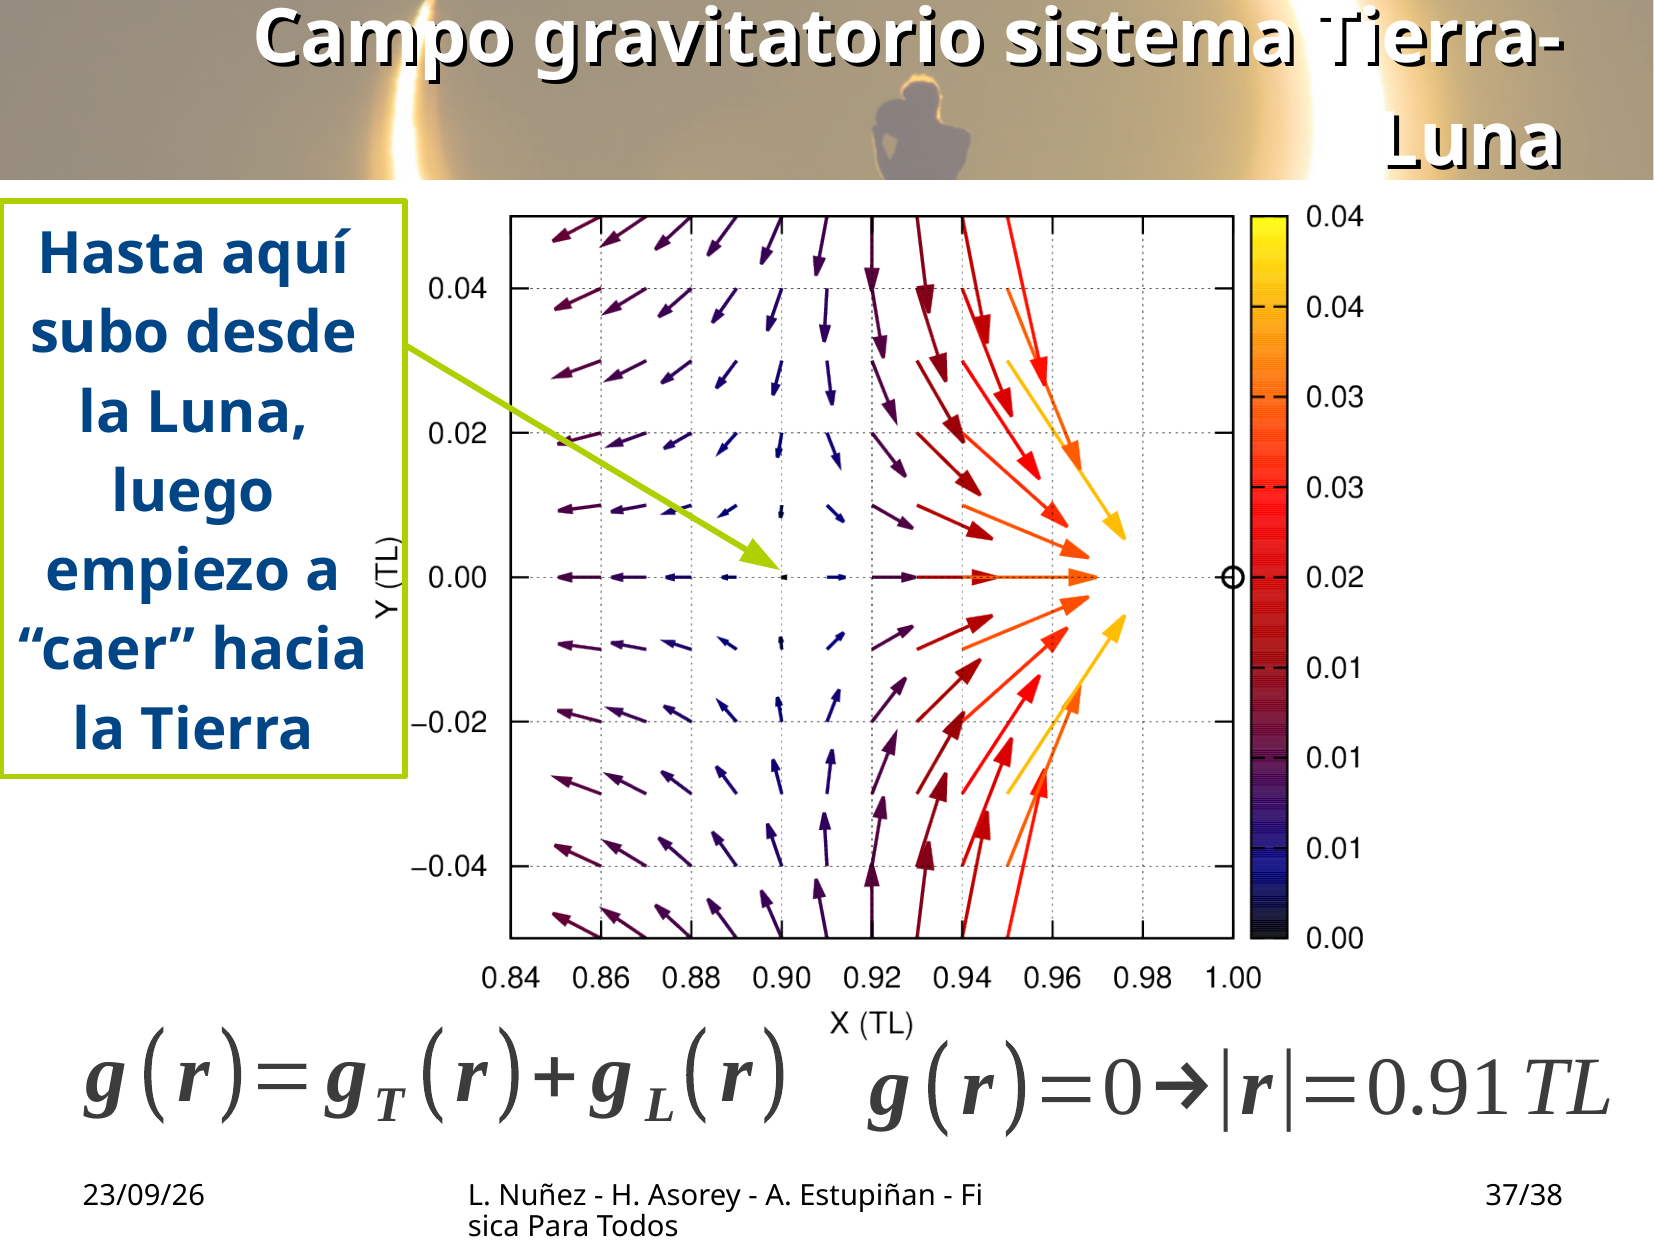

# Campo gravitatorio sistema Tierra-Luna
Hasta aquí subo desde la Luna, luego empiezo a “caer” hacia la Tierra
L. Nuñez - H. Asorey - A. Estupiñan - Fisica Para Todos
37